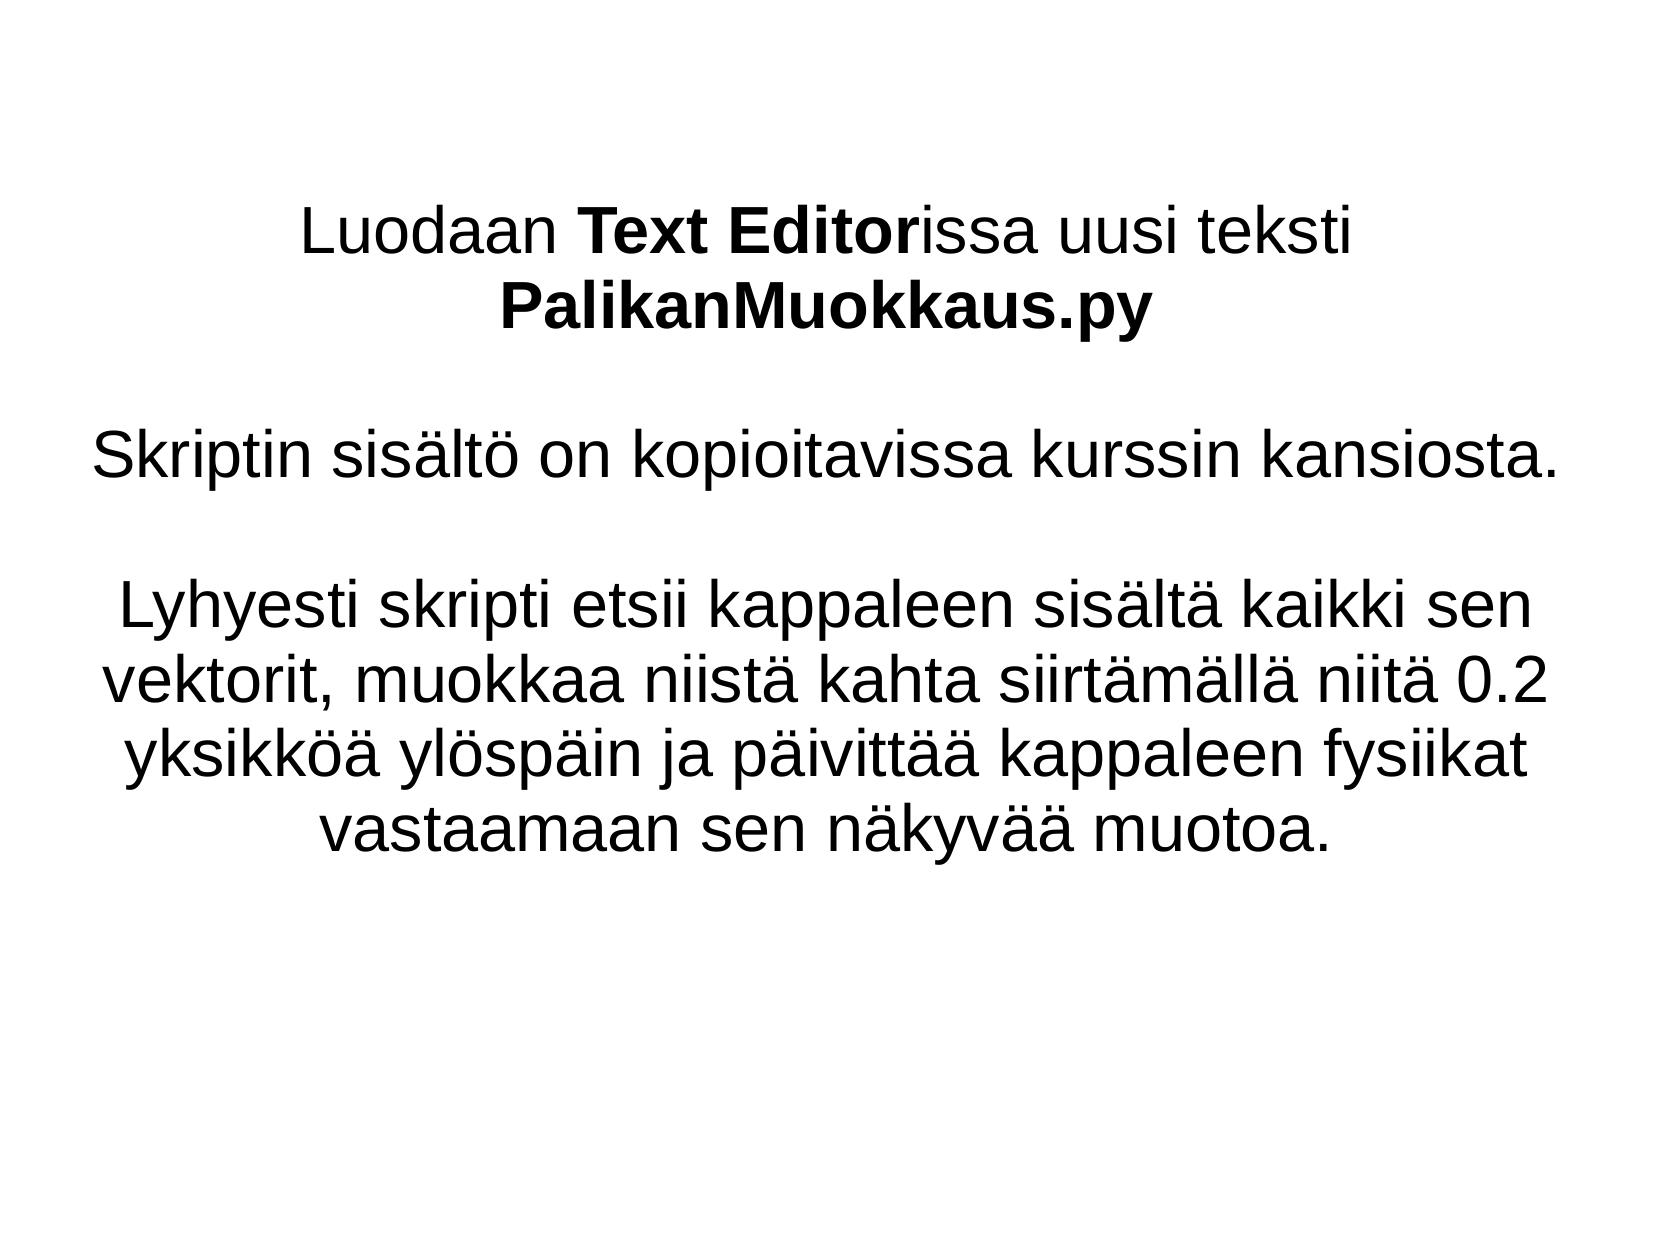

# Luodaan Text Editorissa uusi teksti PalikanMuokkaus.py
Skriptin sisältö on kopioitavissa kurssin kansiosta.
Lyhyesti skripti etsii kappaleen sisältä kaikki sen vektorit, muokkaa niistä kahta siirtämällä niitä 0.2 yksikköä ylöspäin ja päivittää kappaleen fysiikat vastaamaan sen näkyvää muotoa.